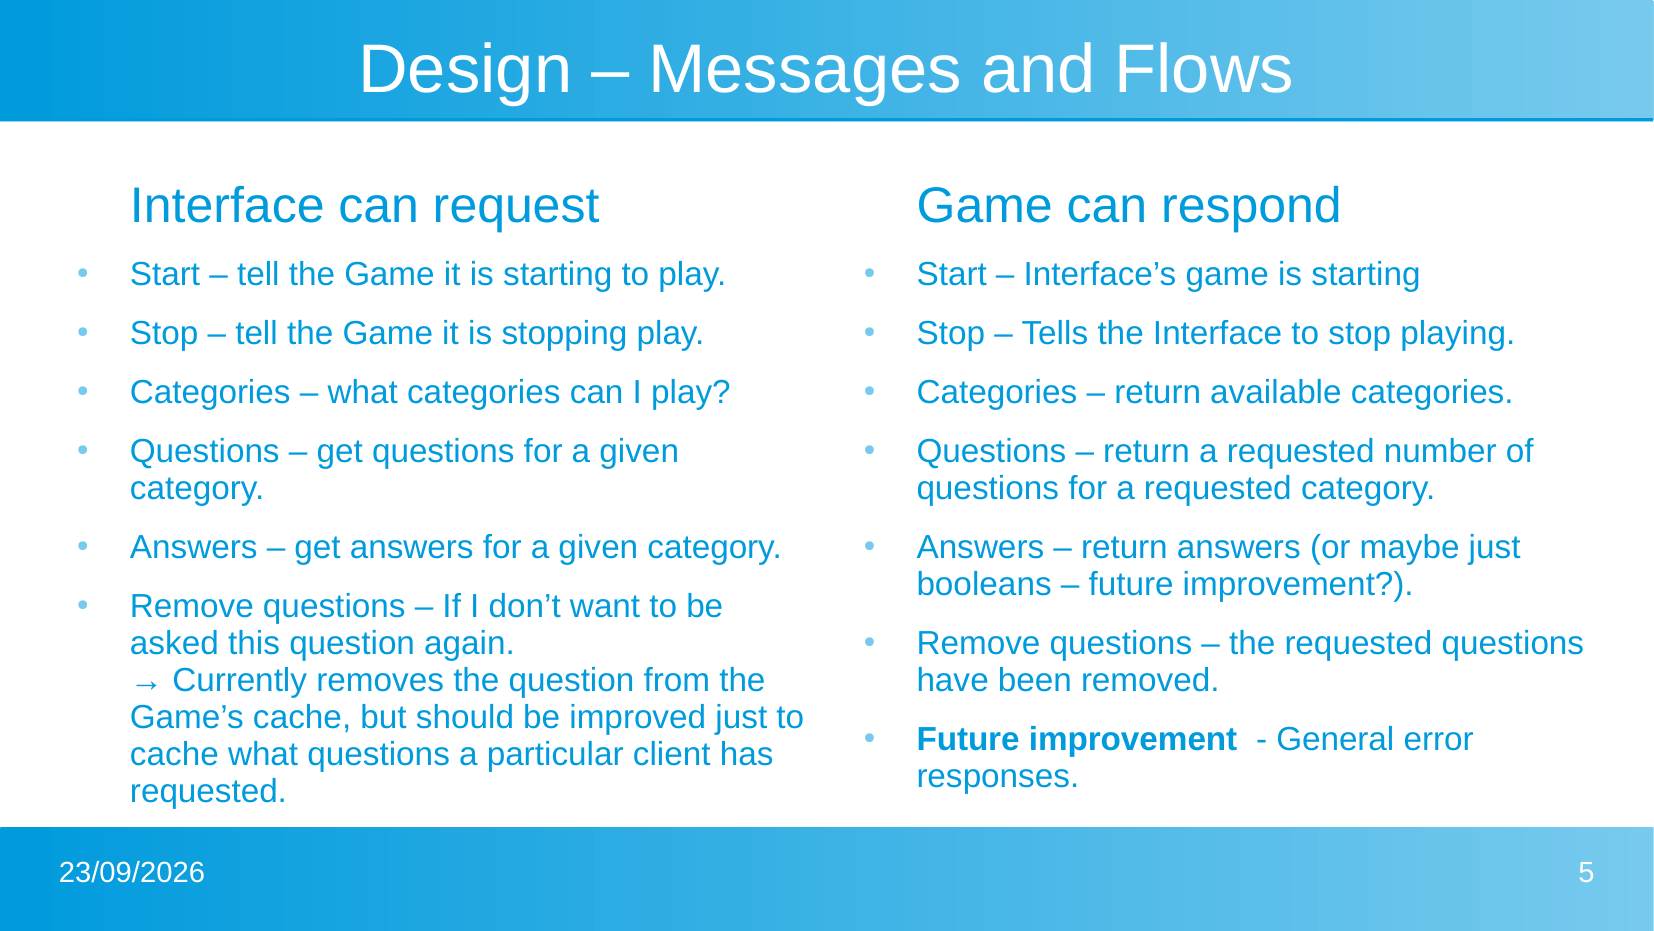

# Design – Messages and Flows
Interface can request
Start – tell the Game it is starting to play.
Stop – tell the Game it is stopping play.
Categories – what categories can I play?
Questions – get questions for a given category.
Answers – get answers for a given category.
Remove questions – If I don’t want to be asked this question again.
→ Currently removes the question from the Game’s cache, but should be improved just to cache what questions a particular client has requested.
Game can respond
Start – Interface’s game is starting
Stop – Tells the Interface to stop playing.
Categories – return available categories.
Questions – return a requested number of questions for a requested category.
Answers – return answers (or maybe just booleans – future improvement?).
Remove questions – the requested questions have been removed.
Future improvement - General error responses.
5